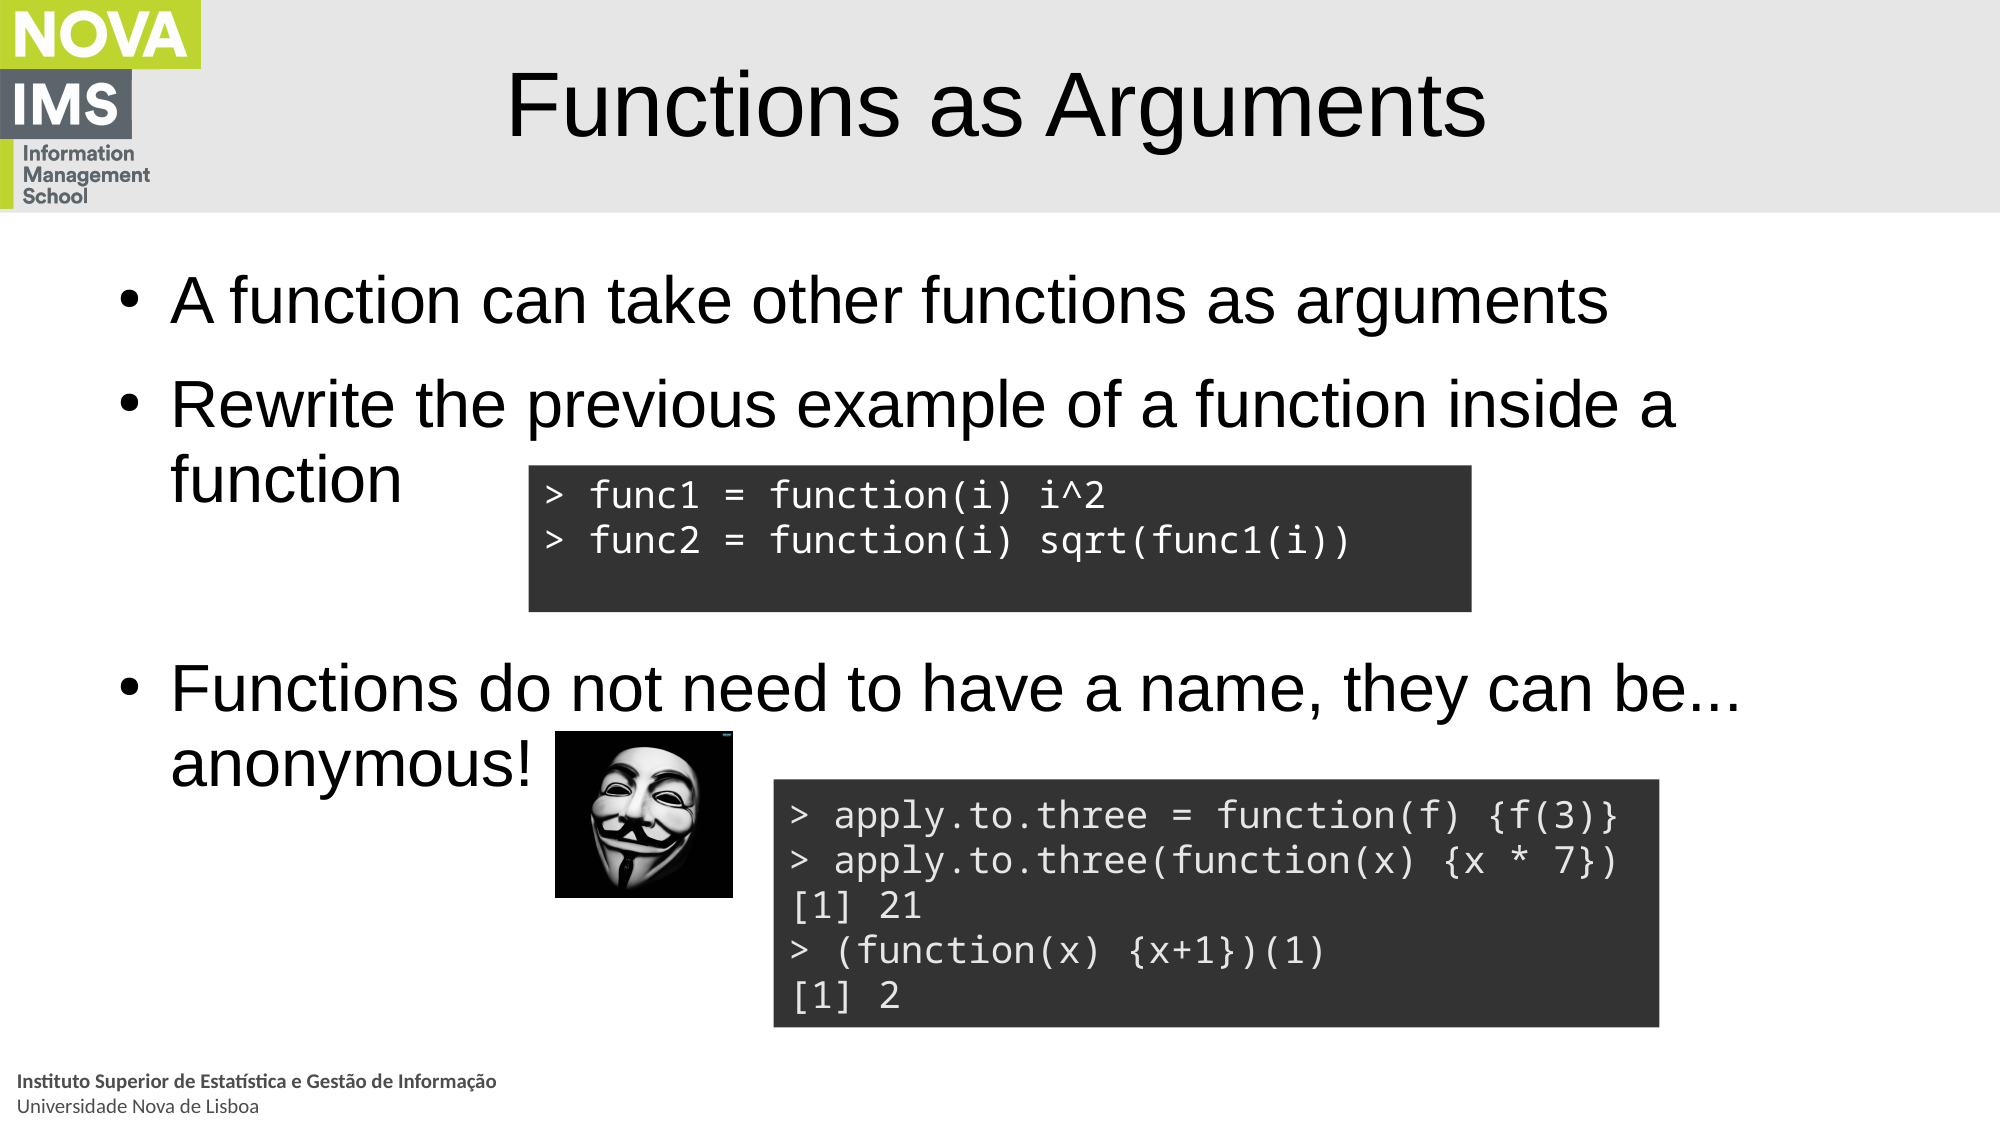

# Functions as Arguments
A function can take other functions as arguments
Rewrite the previous example of a function inside a function
Functions do not need to have a name, they can be... anonymous!
> func1 = function(i) i^2
> func2 = function(i) sqrt(func1(i))
> apply.to.three = function(f) {f(3)}
> apply.to.three(function(x) {x * 7})
[1] 21
> (function(x) {x+1})(1)
[1] 2